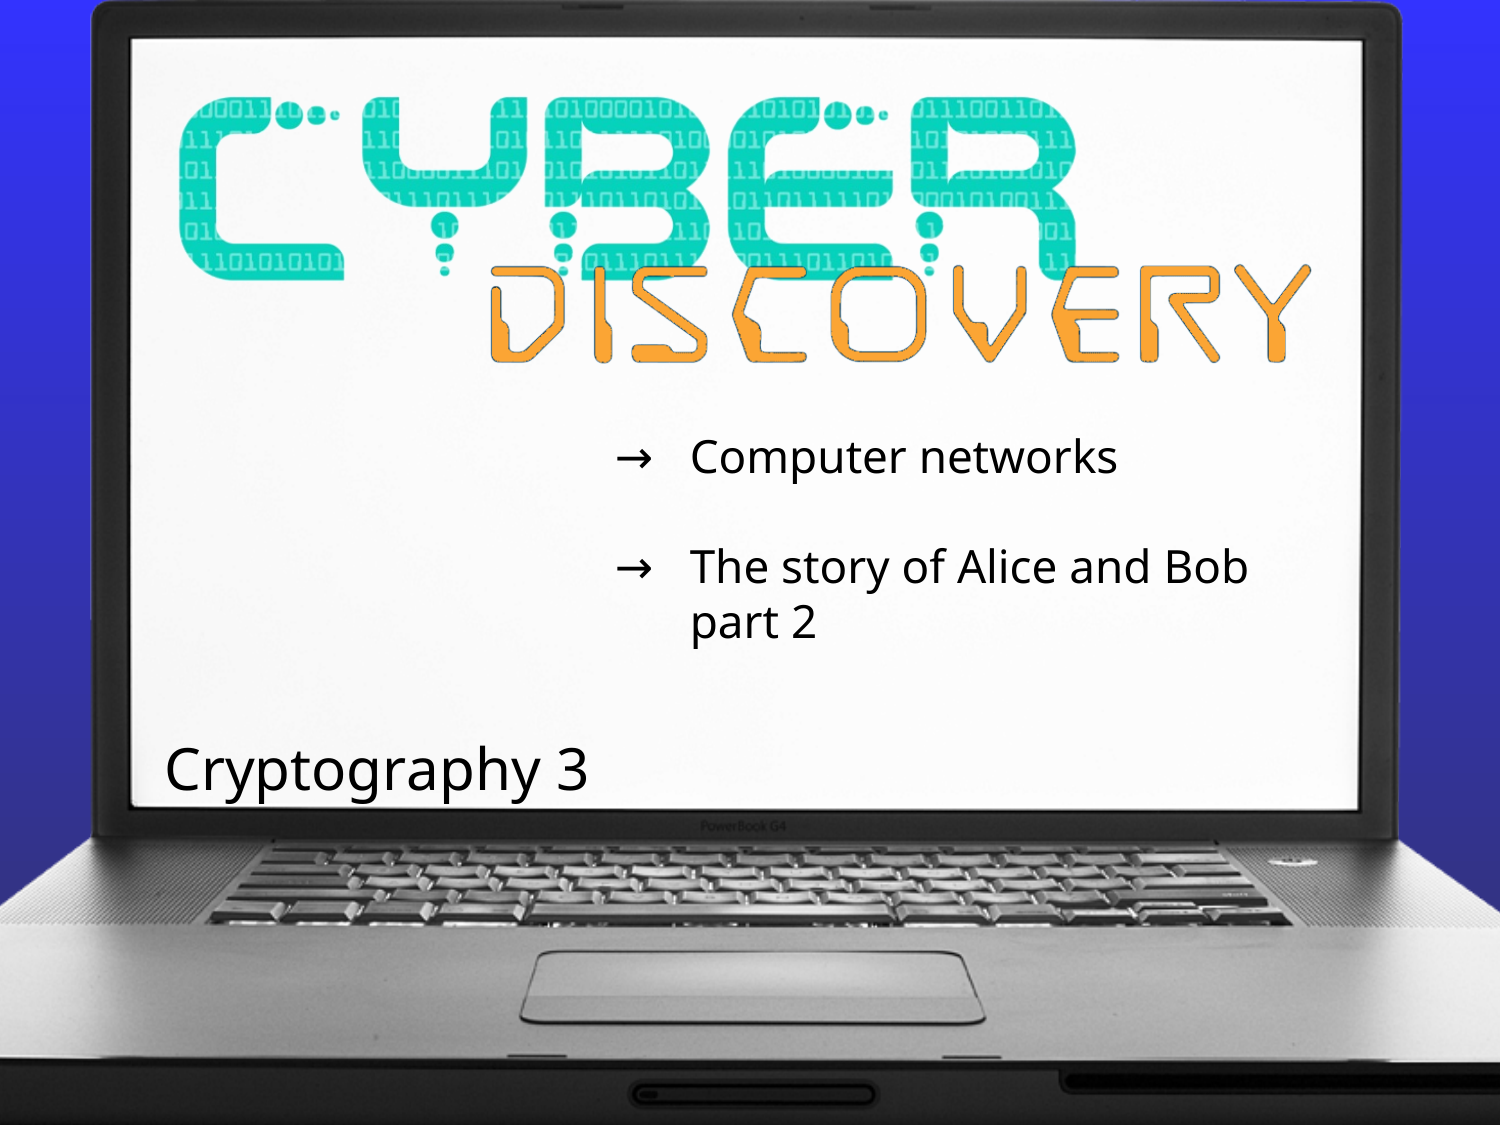

→	Computer networks
→	The story of Alice and Bob
	part 2
Cryptography 3